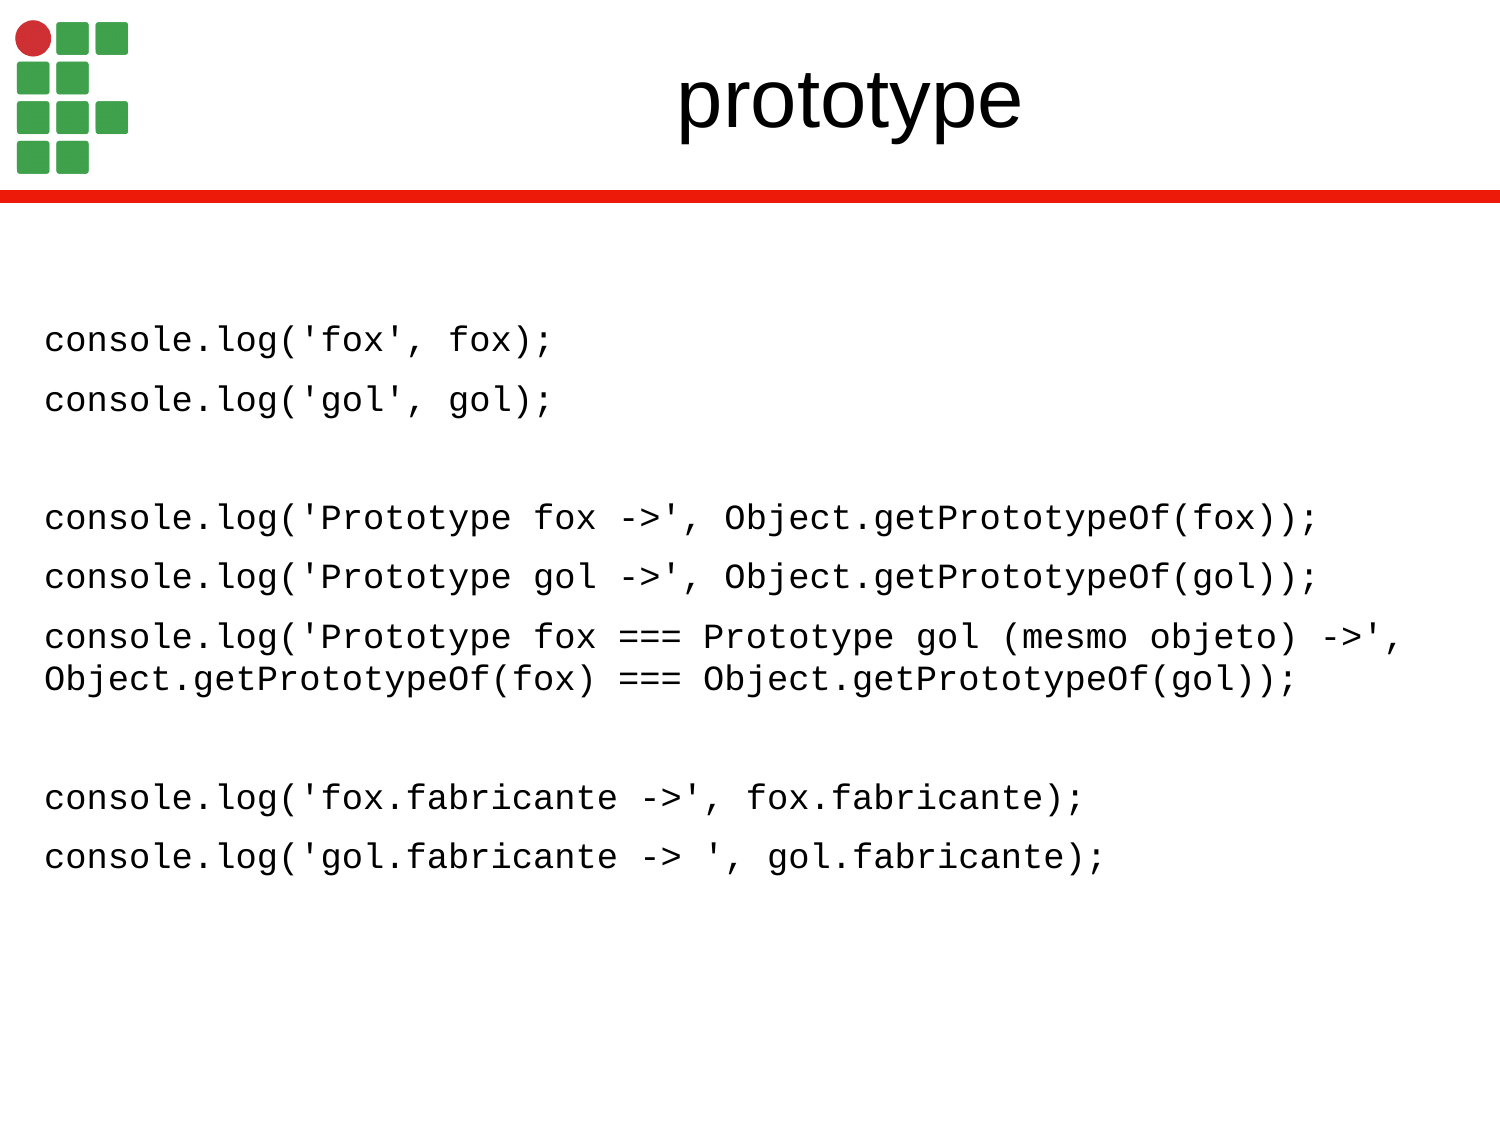

# prototype
console.log('fox', fox);
console.log('gol', gol);
console.log('Prototype fox ->', Object.getPrototypeOf(fox));
console.log('Prototype gol ->', Object.getPrototypeOf(gol));
console.log('Prototype fox === Prototype gol (mesmo objeto) ->', Object.getPrototypeOf(fox) === Object.getPrototypeOf(gol));
console.log('fox.fabricante ->', fox.fabricante);
console.log('gol.fabricante -> ', gol.fabricante);